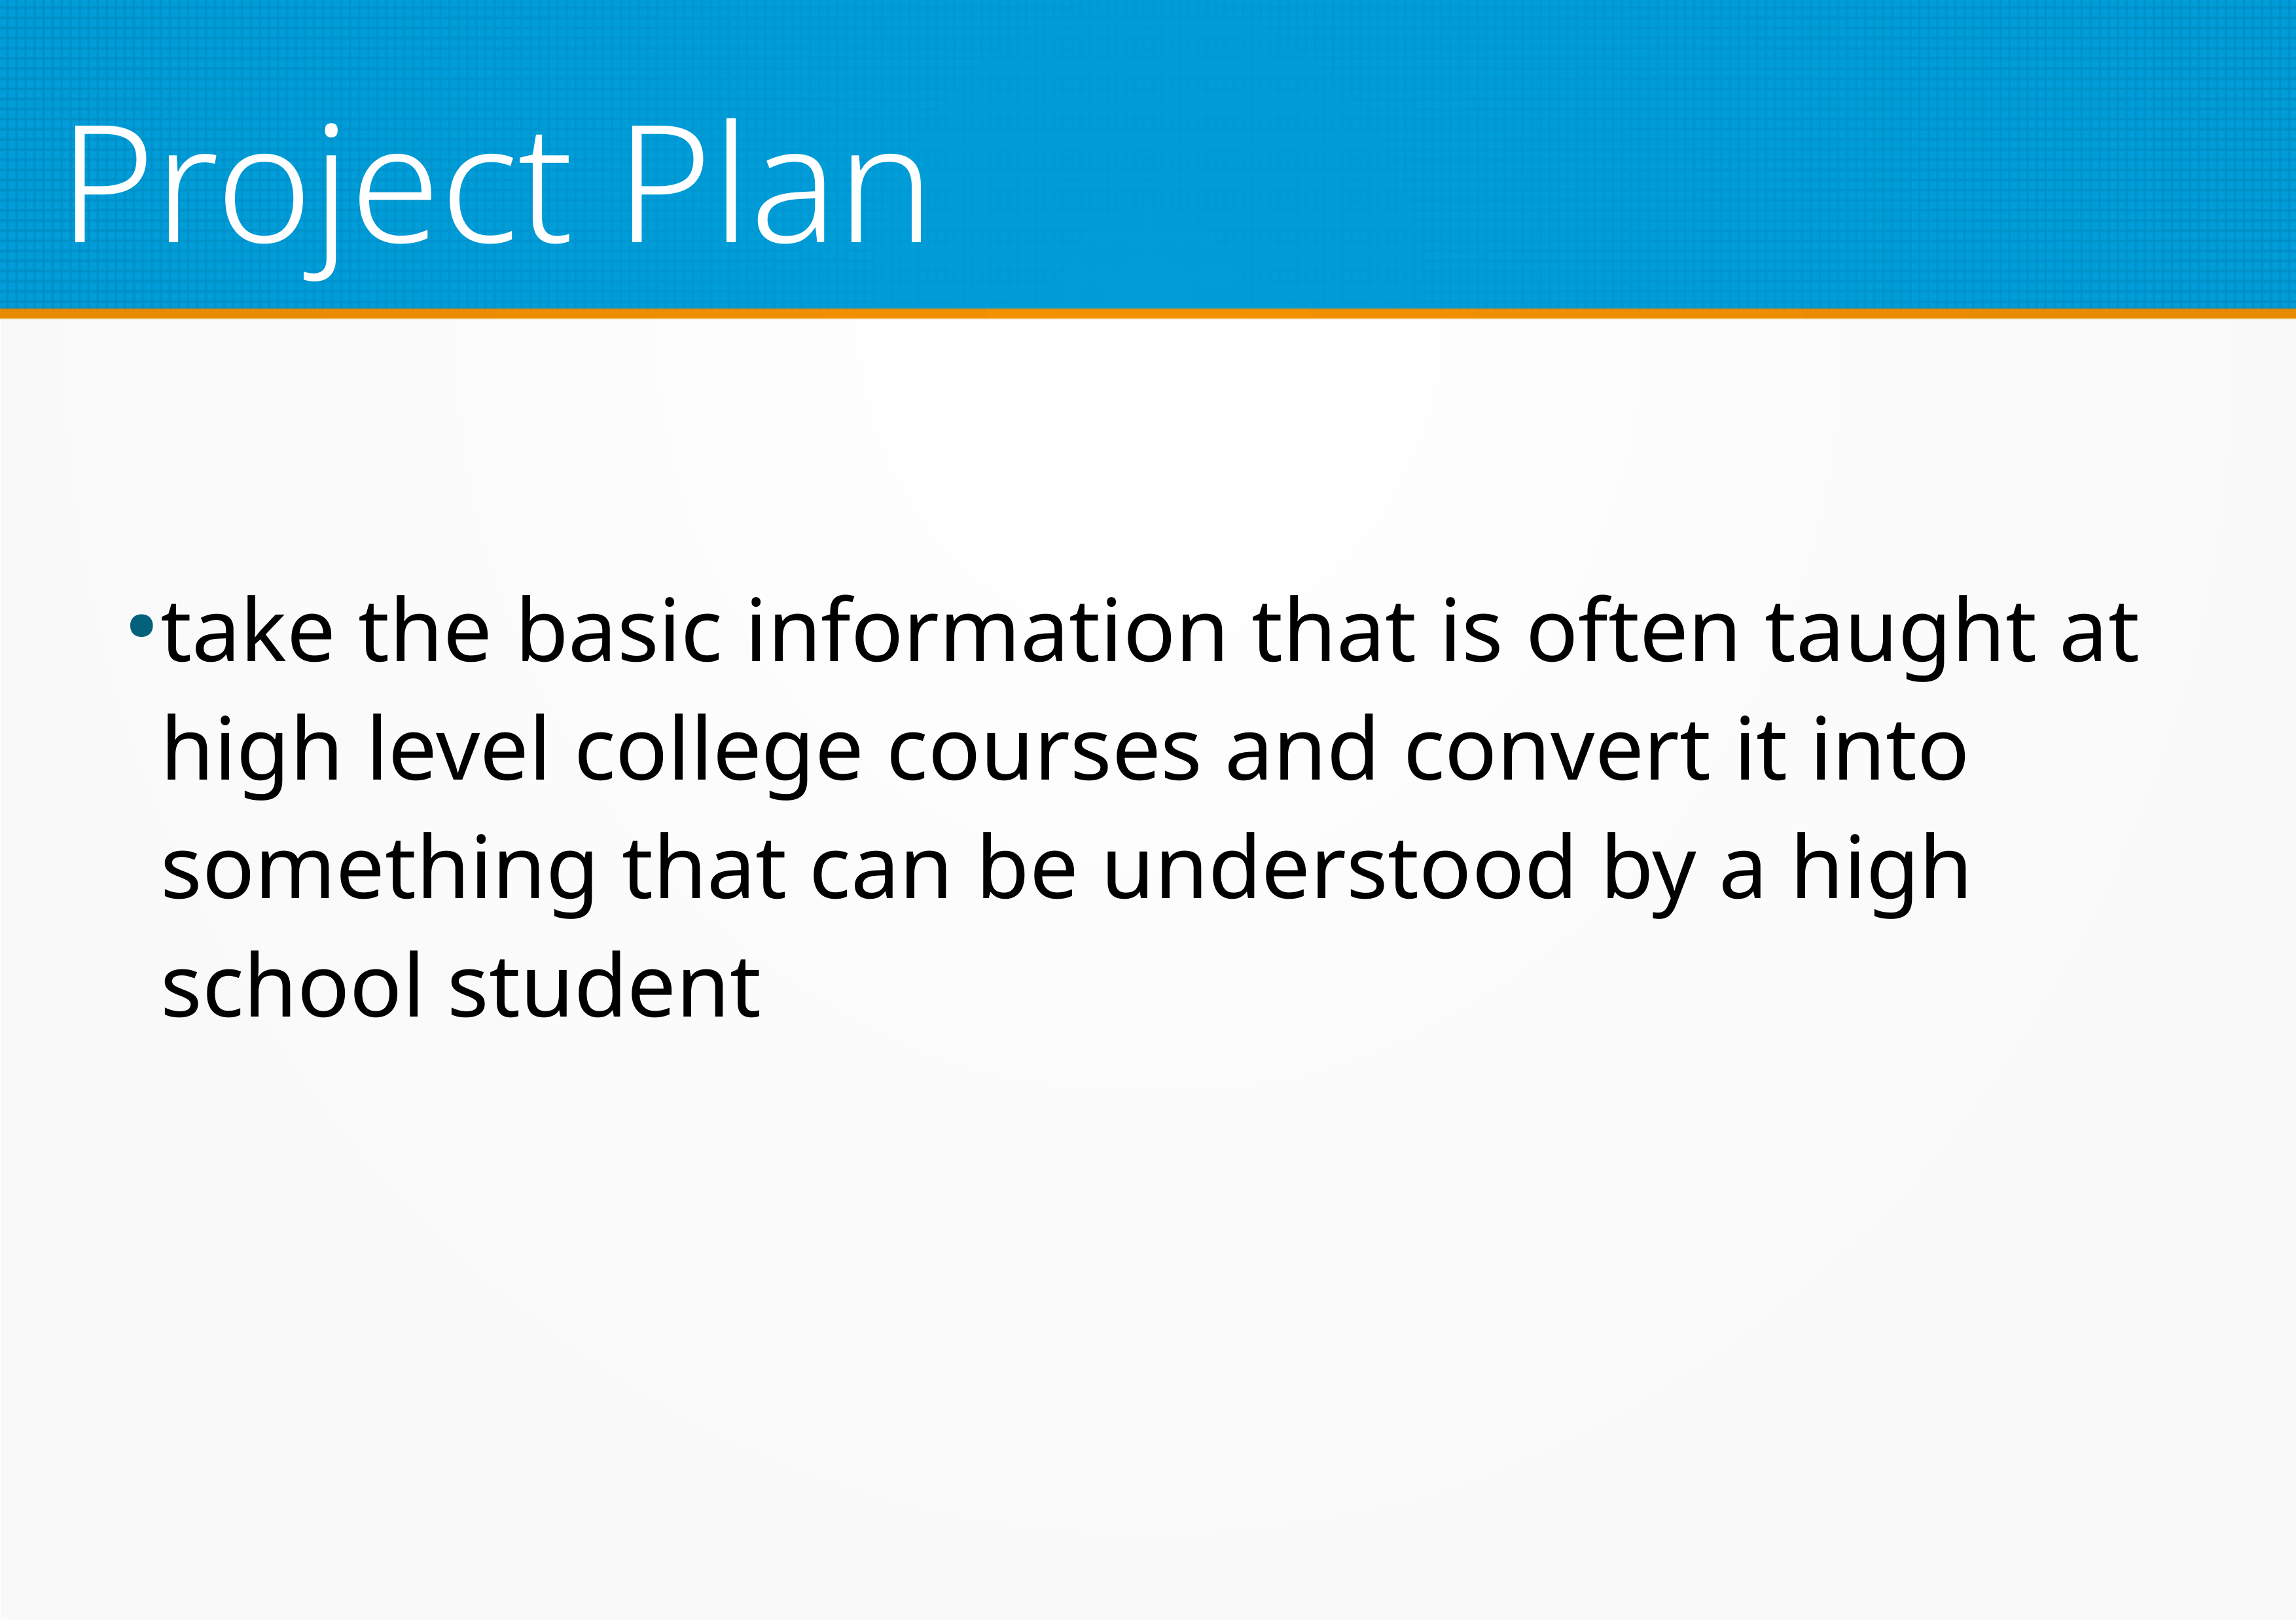

# Project Plan
take the basic information that is often taught at high level college courses and convert it into something that can be understood by a high school student